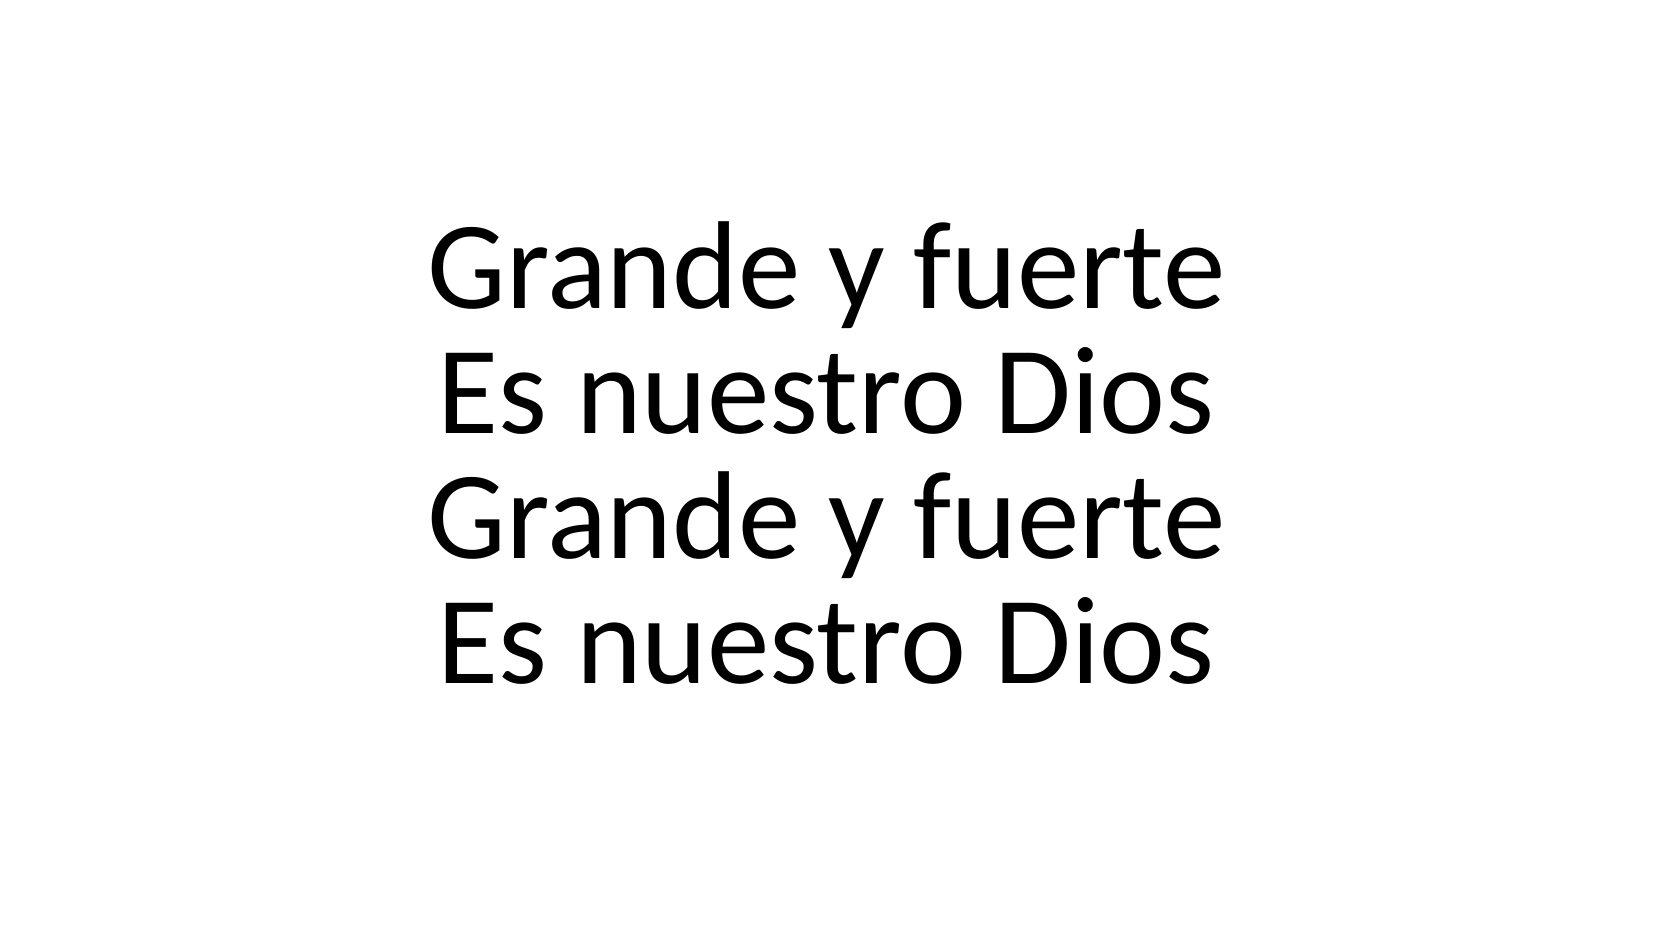

# Grande y fuerte Es nuestro Dios Grande y fuerte Es nuestro Dios